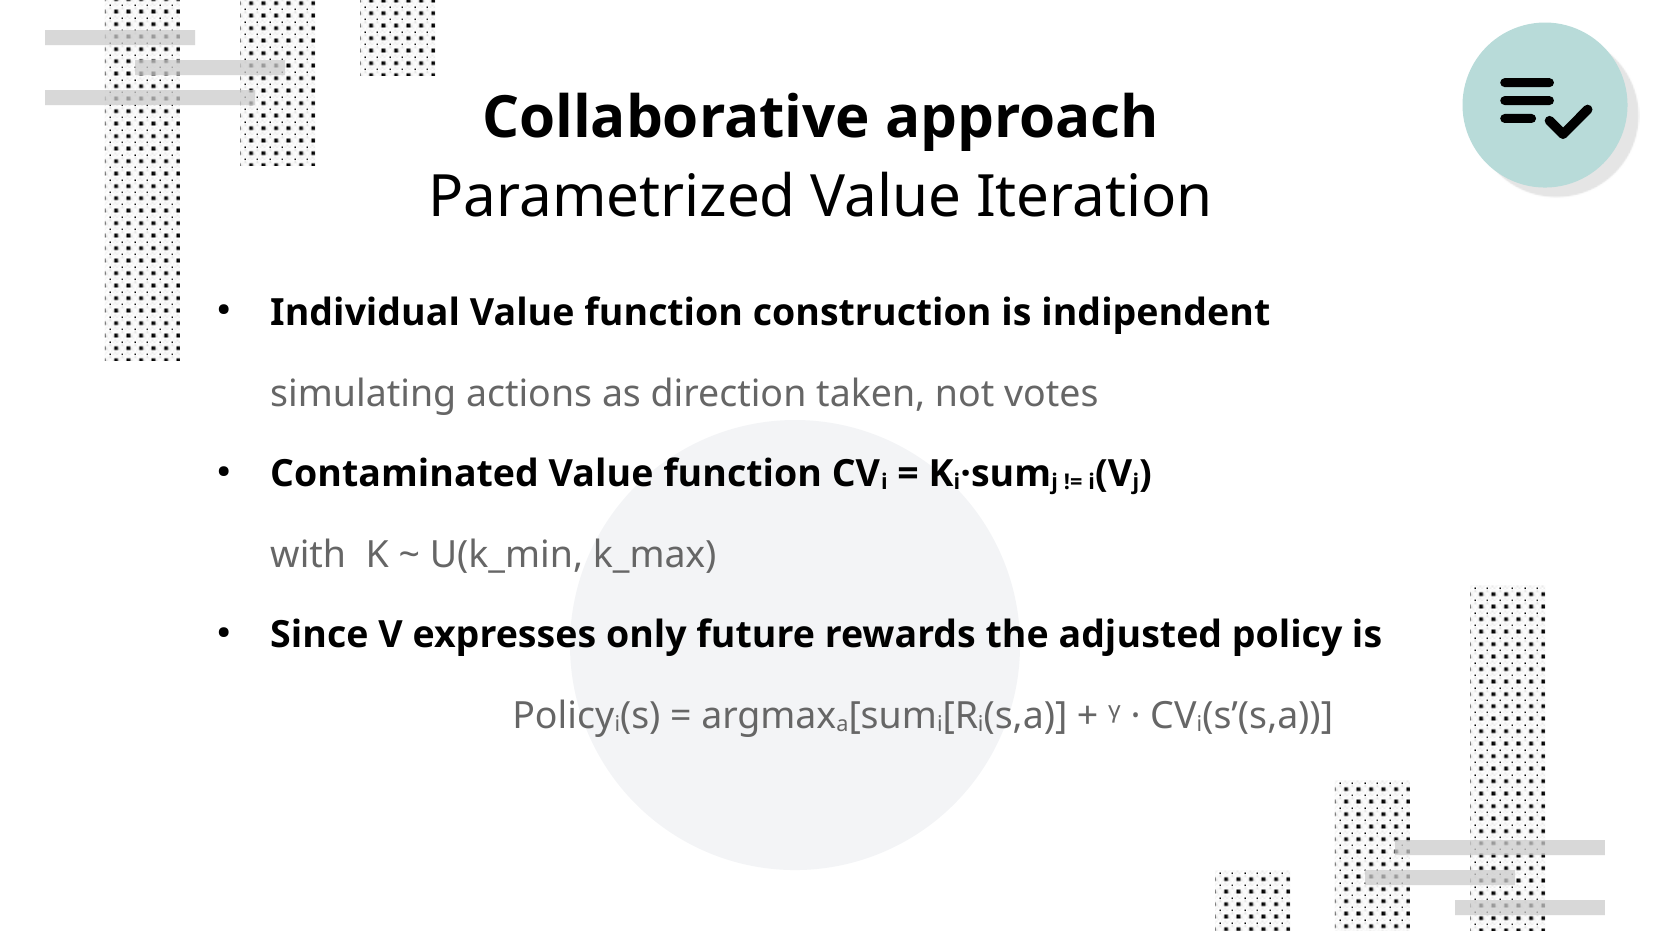

# Collaborative approach Parametrized Value Iteration
Individual Value function construction is indipendent
simulating actions as direction taken, not votes
Contaminated Value function CVi = Ki·sumj != i(Vj)
with K ~ U(k_min, k_max)
Since V expresses only future rewards the adjusted policy is
Policyi(s) = argmaxa[sumi[Ri(s,a)] + ᵞ · CVi(s’(s,a))]